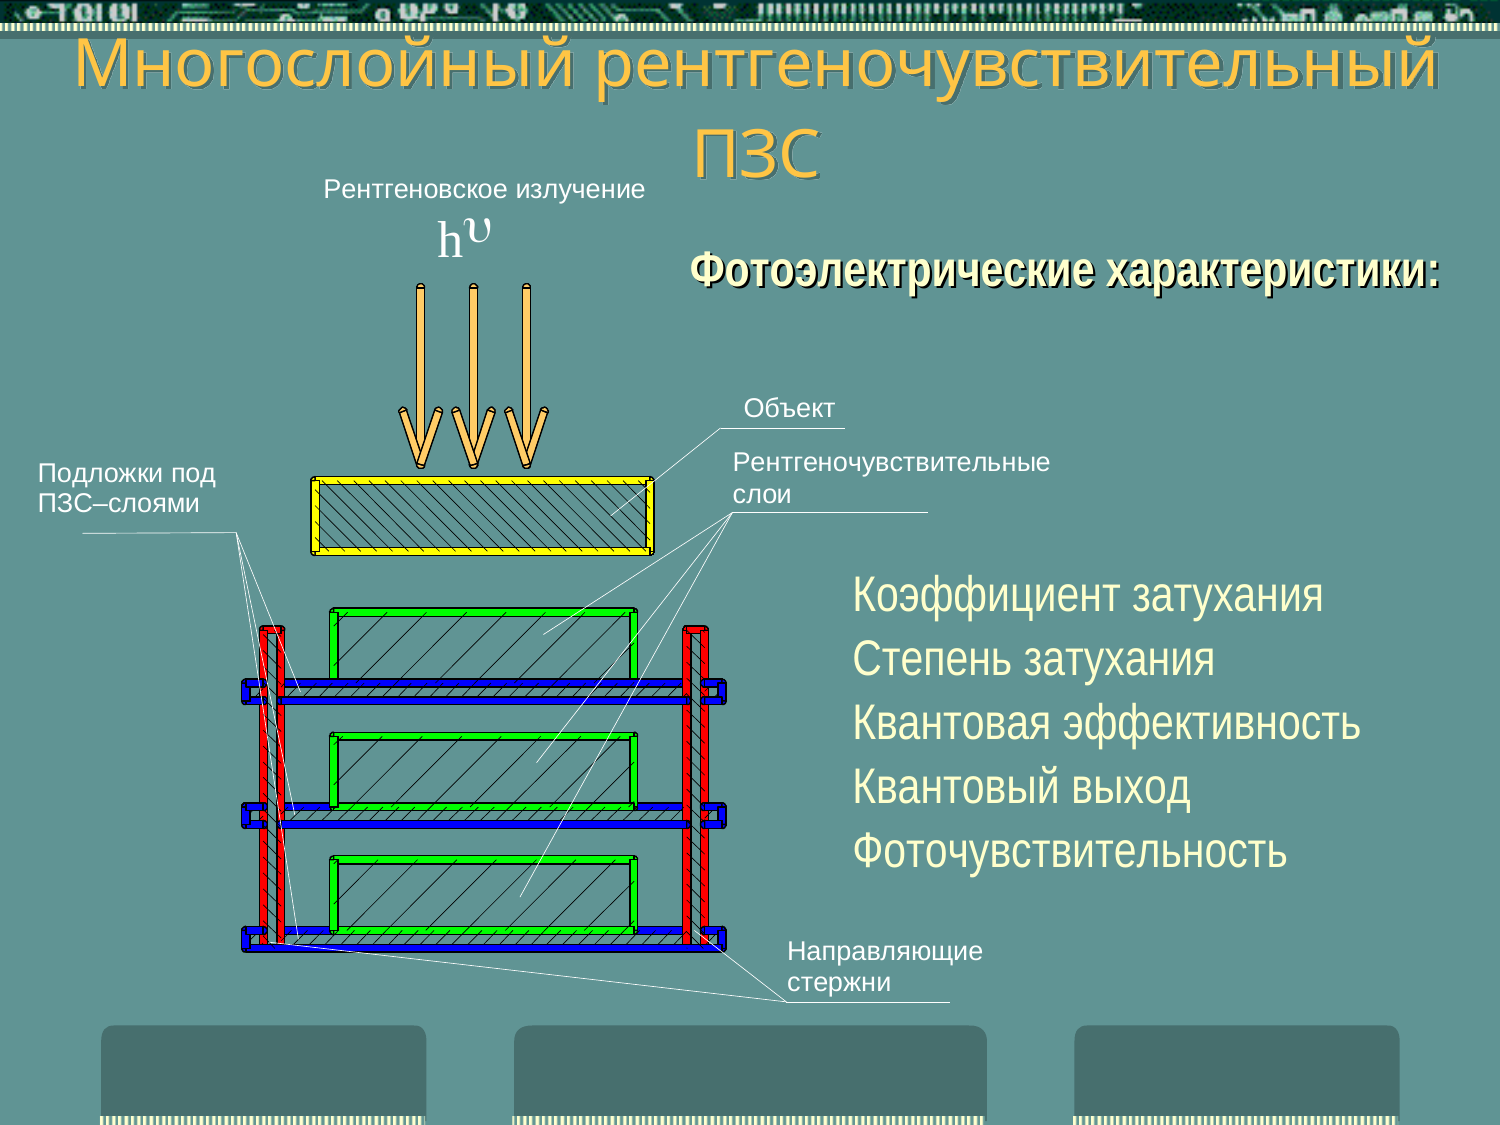

# Многослойный рентгеночувствительный ПЗС
Фотоэлектрические характеристики:
Коэффициент затухания
Степень затухания
Квантовая эффективность
Квантовый выход
Фоточувствительность